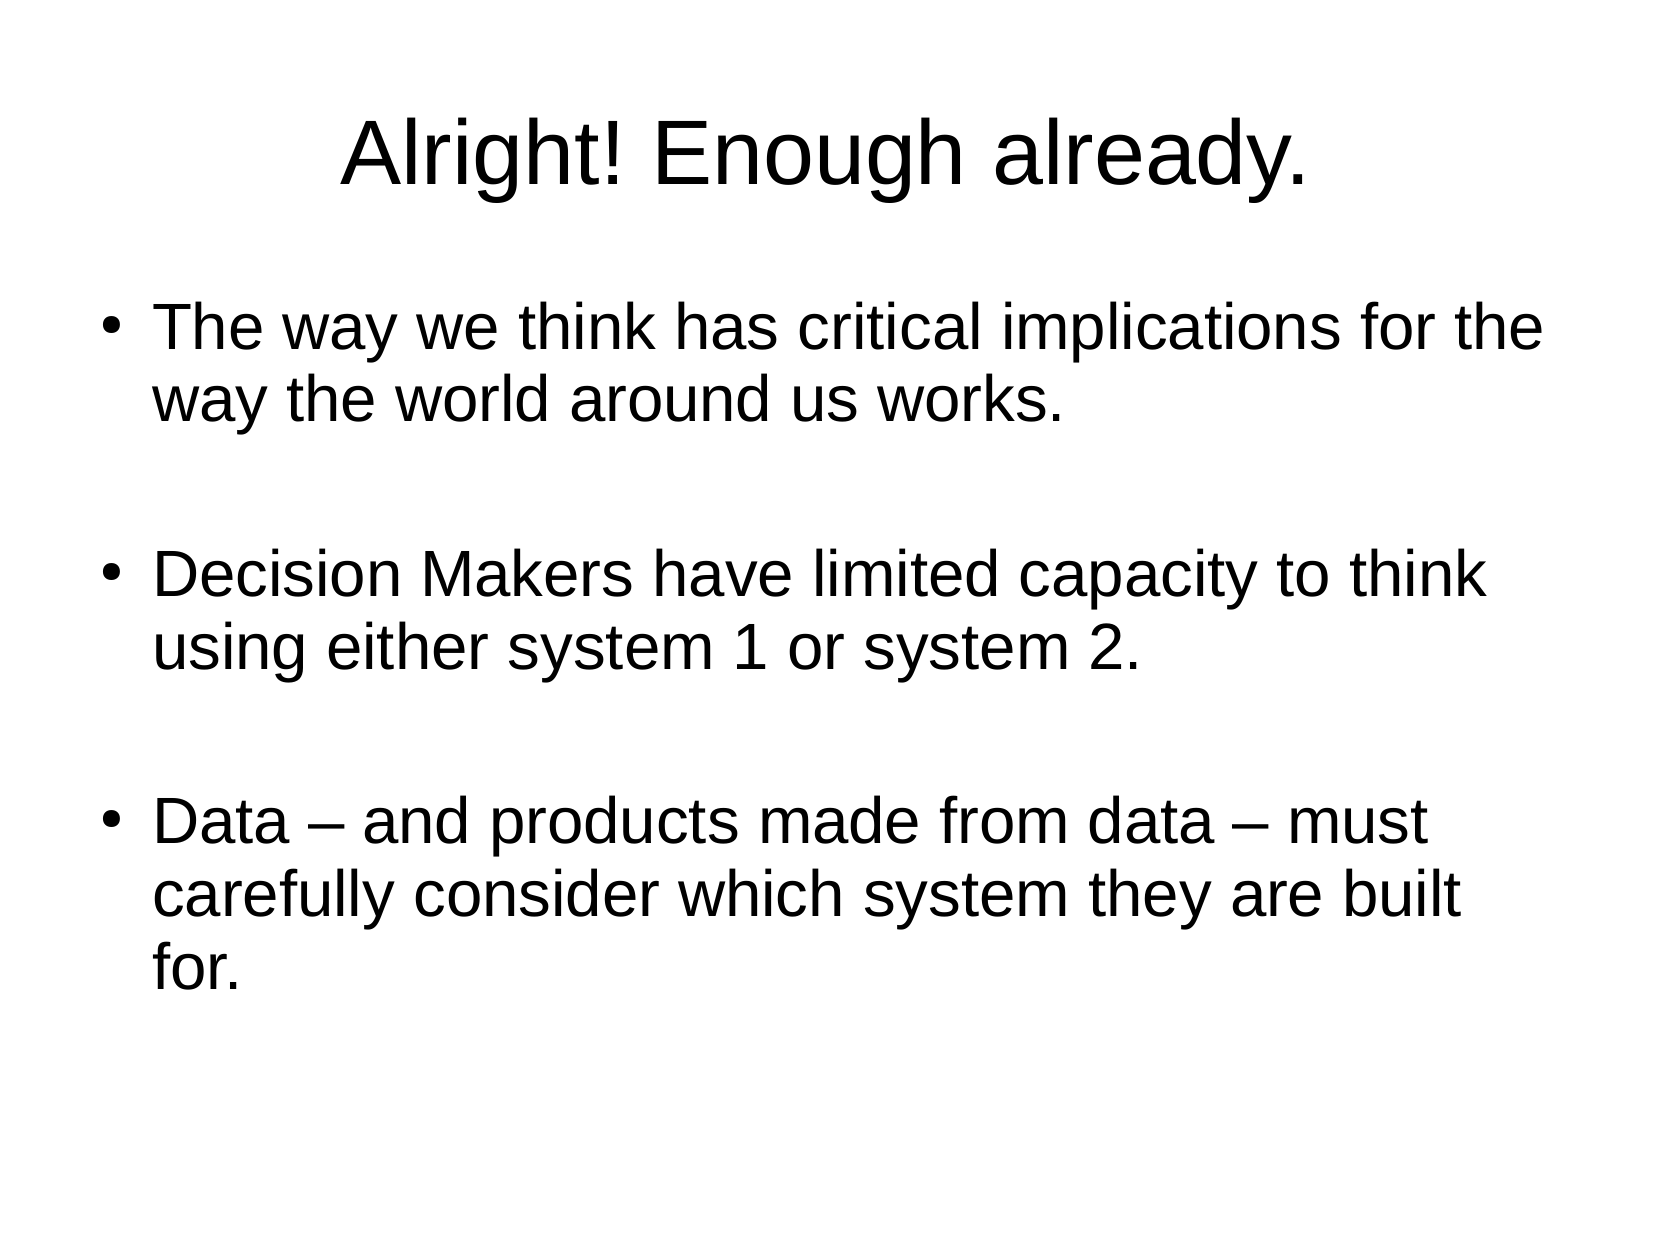

# Alright! Enough already.
The way we think has critical implications for the way the world around us works.
Decision Makers have limited capacity to think using either system 1 or system 2.
Data – and products made from data – must carefully consider which system they are built for.